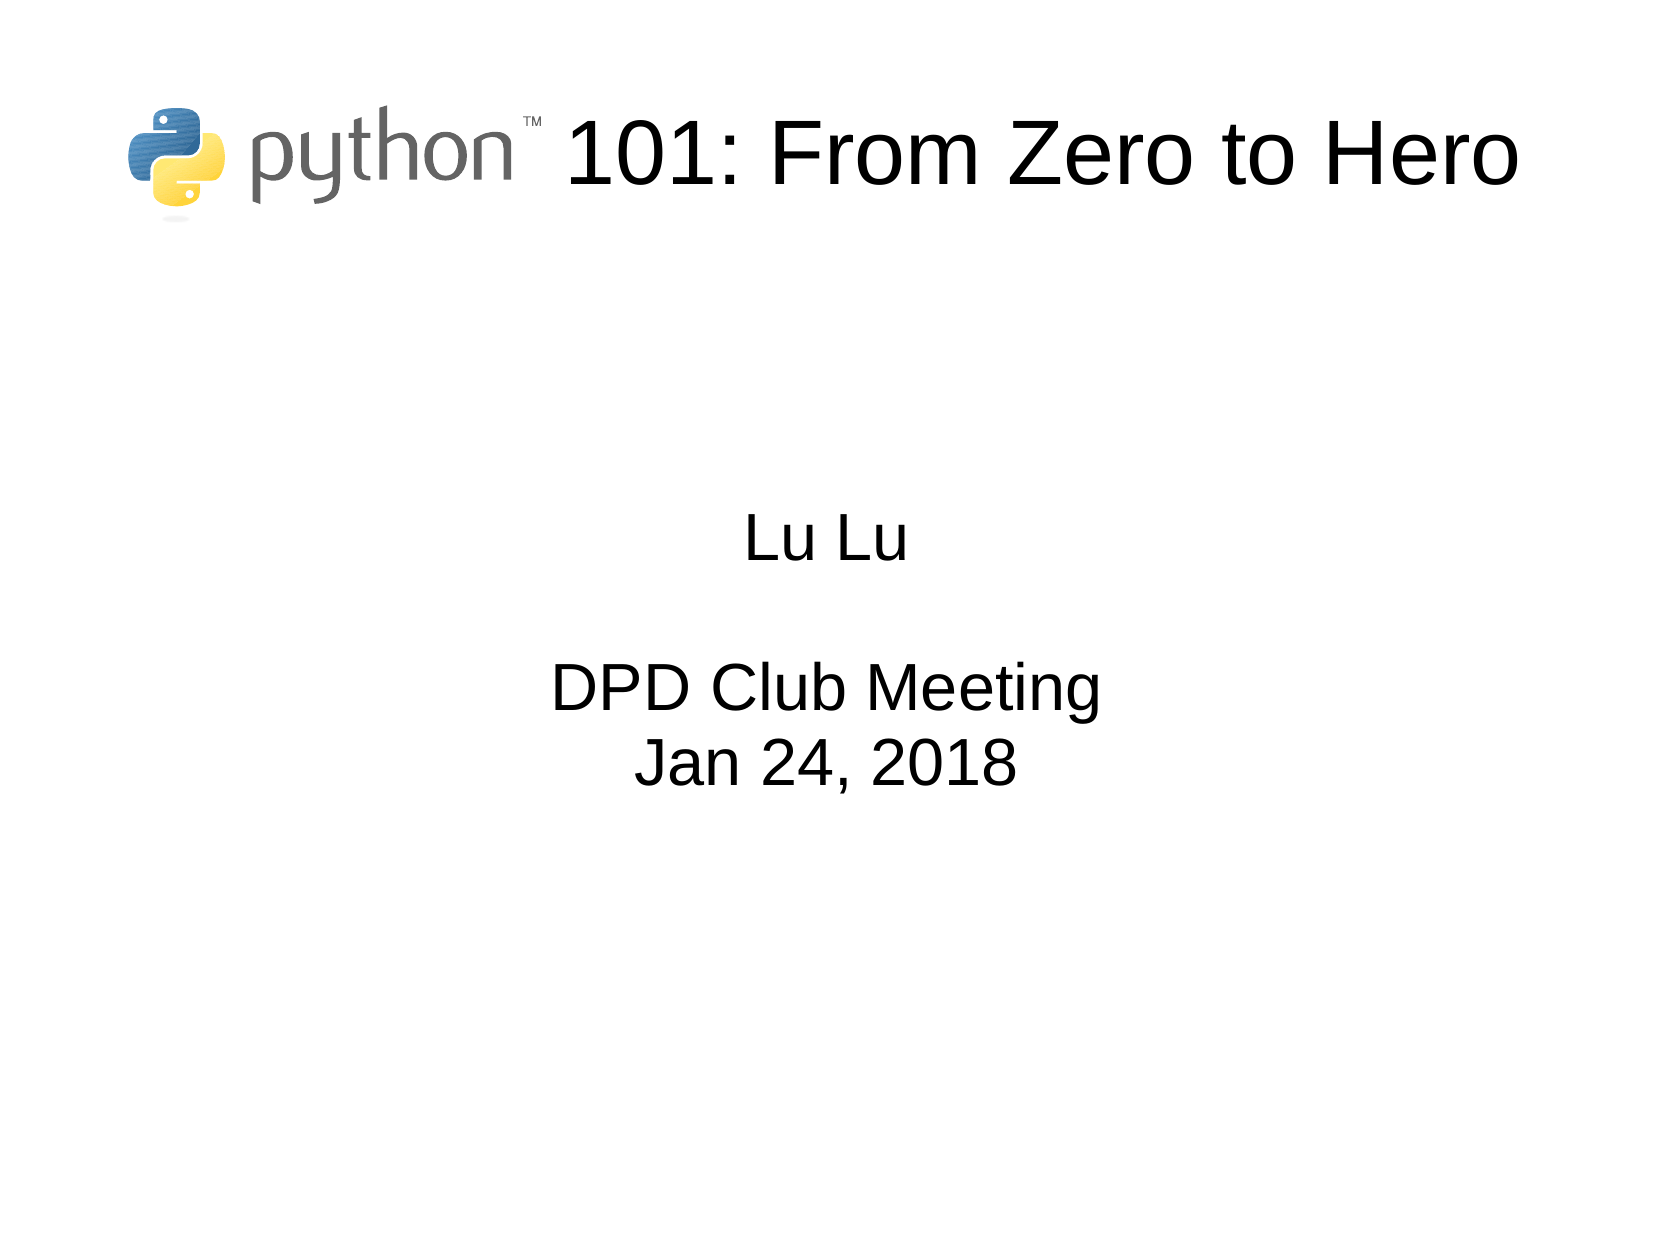

# 101: From Zero to Hero
Lu Lu
DPD Club Meeting
Jan 24, 2018